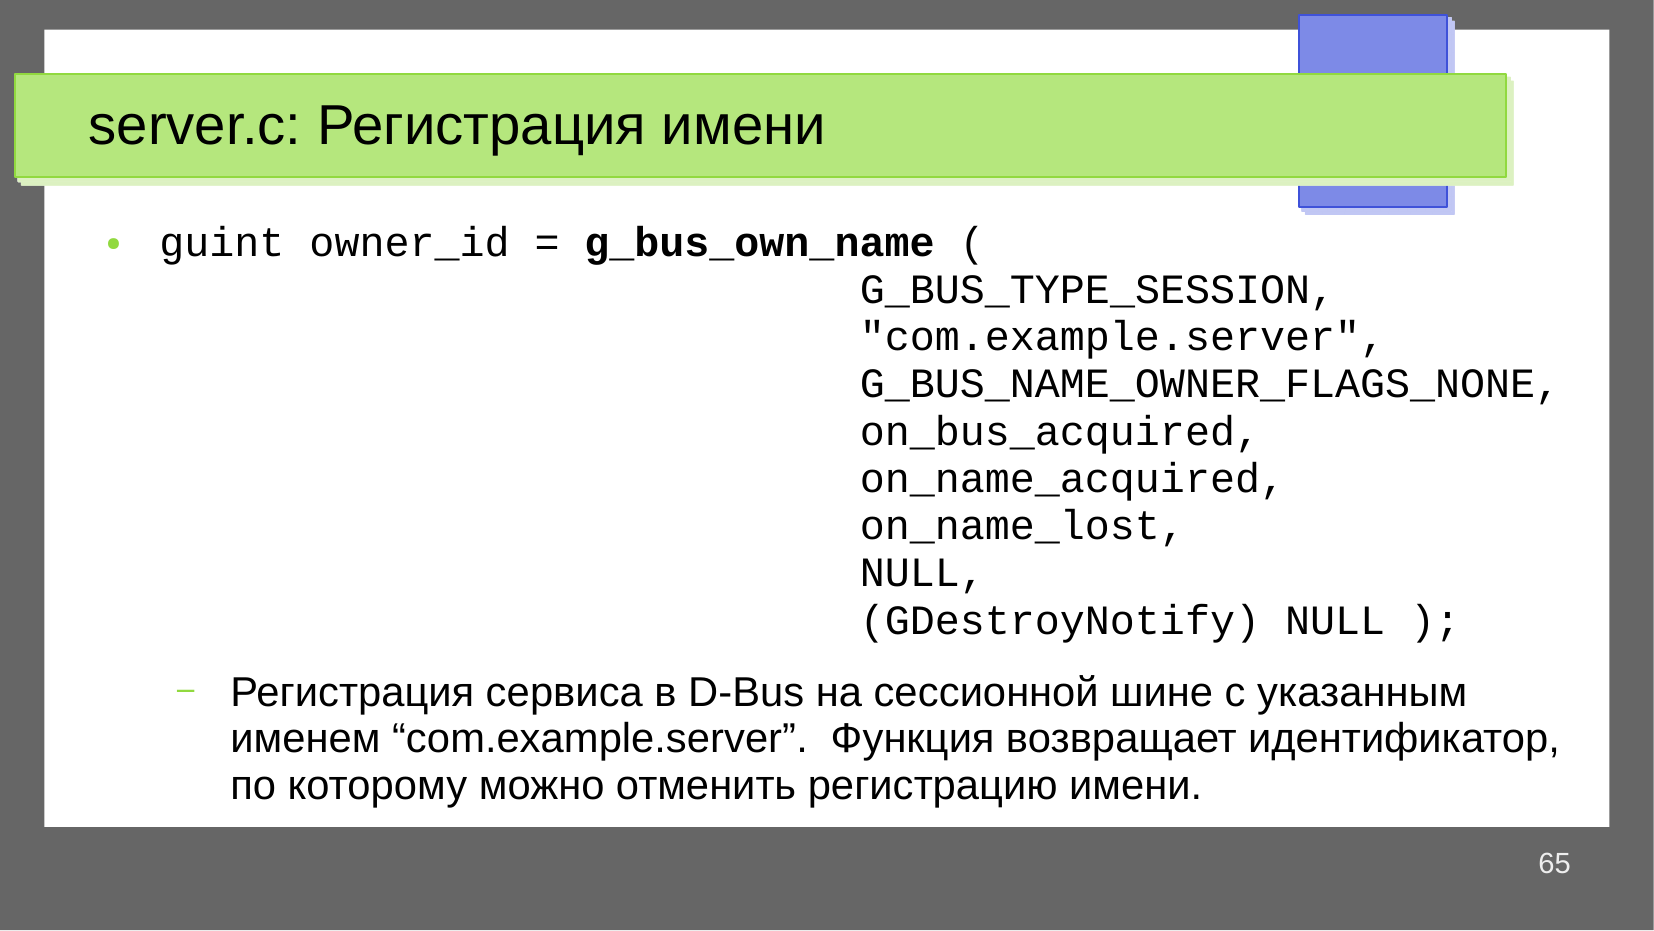

# server.c: Регистрация имени
guint owner_id = g_bus_own_name (
 G_BUS_TYPE_SESSION,
	 "com.example.server",
	 G_BUS_NAME_OWNER_FLAGS_NONE,
	 on_bus_acquired,
	 on_name_acquired,
	 on_name_lost,
	 NULL,
	 (GDestroyNotify) NULL );
Регистрация сервиса в D-Bus на сессионной шине с указанным именем “com.example.server”. Функция возвращает идентификатор, по которому можно отменить регистрацию имени.
65